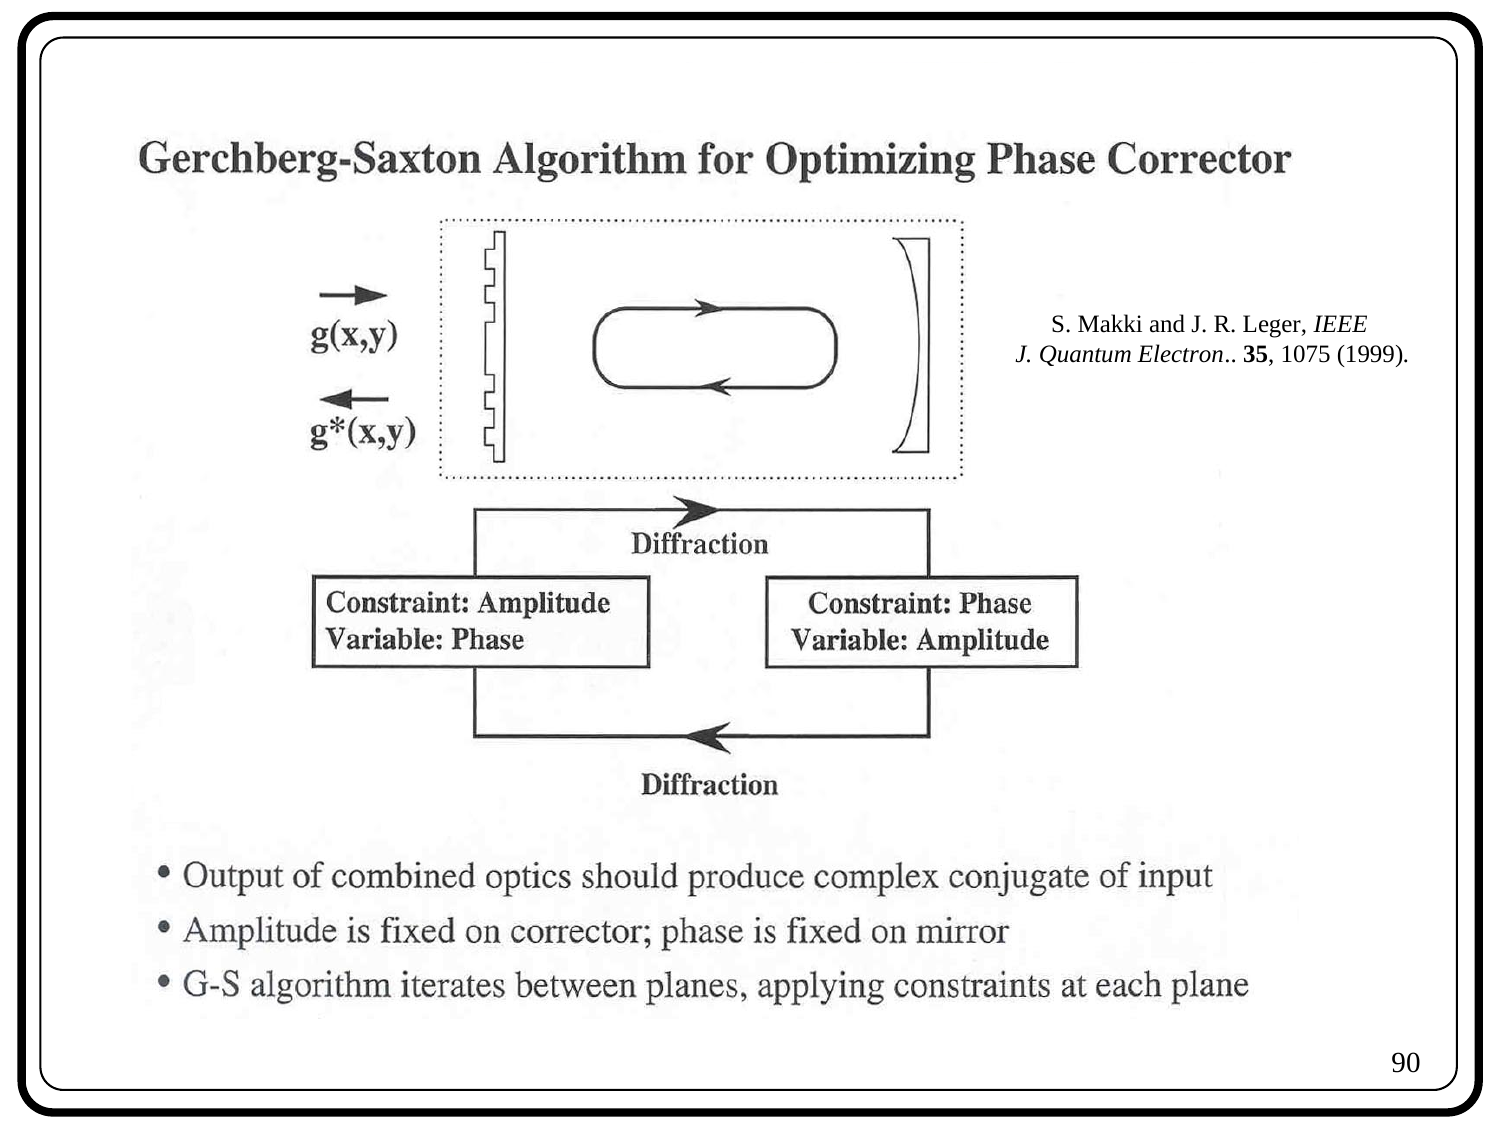

S. Makki and J. R. Leger, IEEE
J. Quantum Electron.. 35, 1075 (1999).